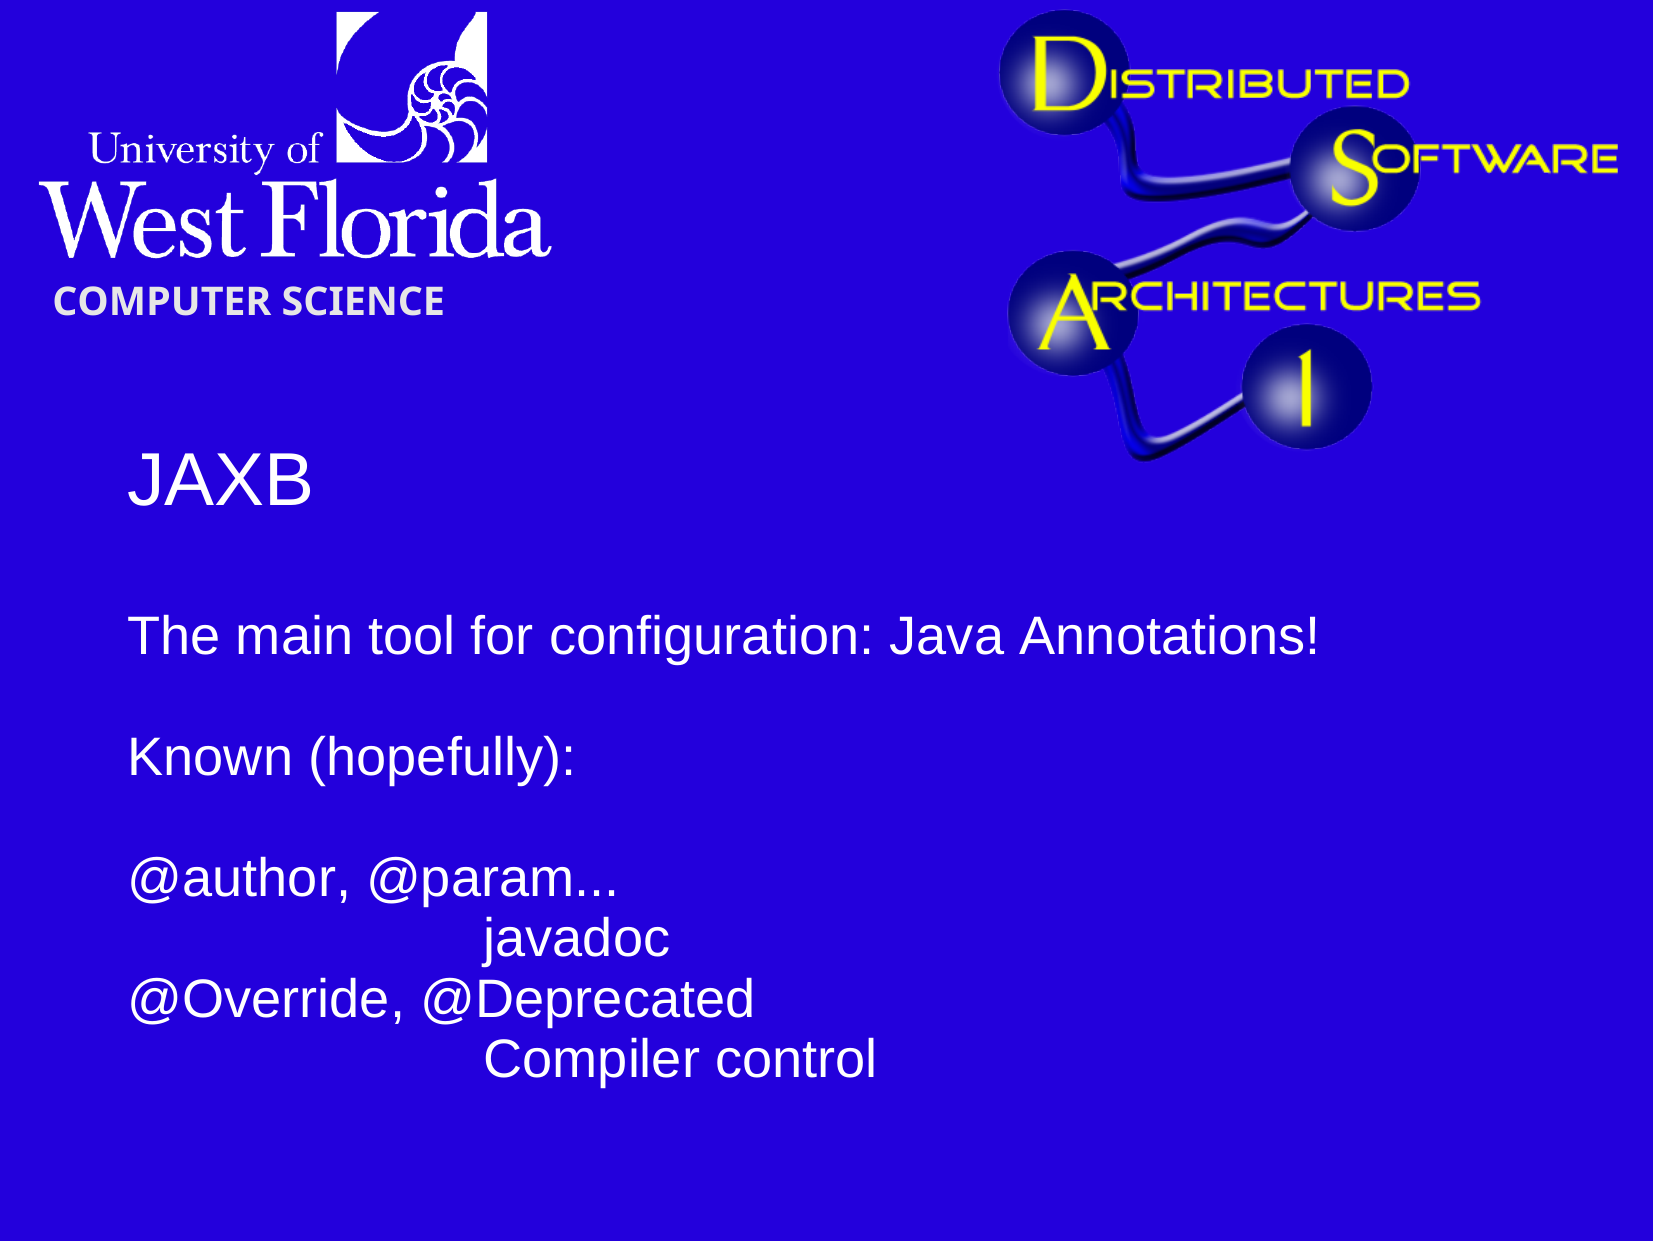

COMPUTER SCIENCE
JAXB
The main tool for configuration: Java Annotations!
Known (hopefully):
@author, @param...
			javadoc
@Override, @Deprecated
			Compiler control